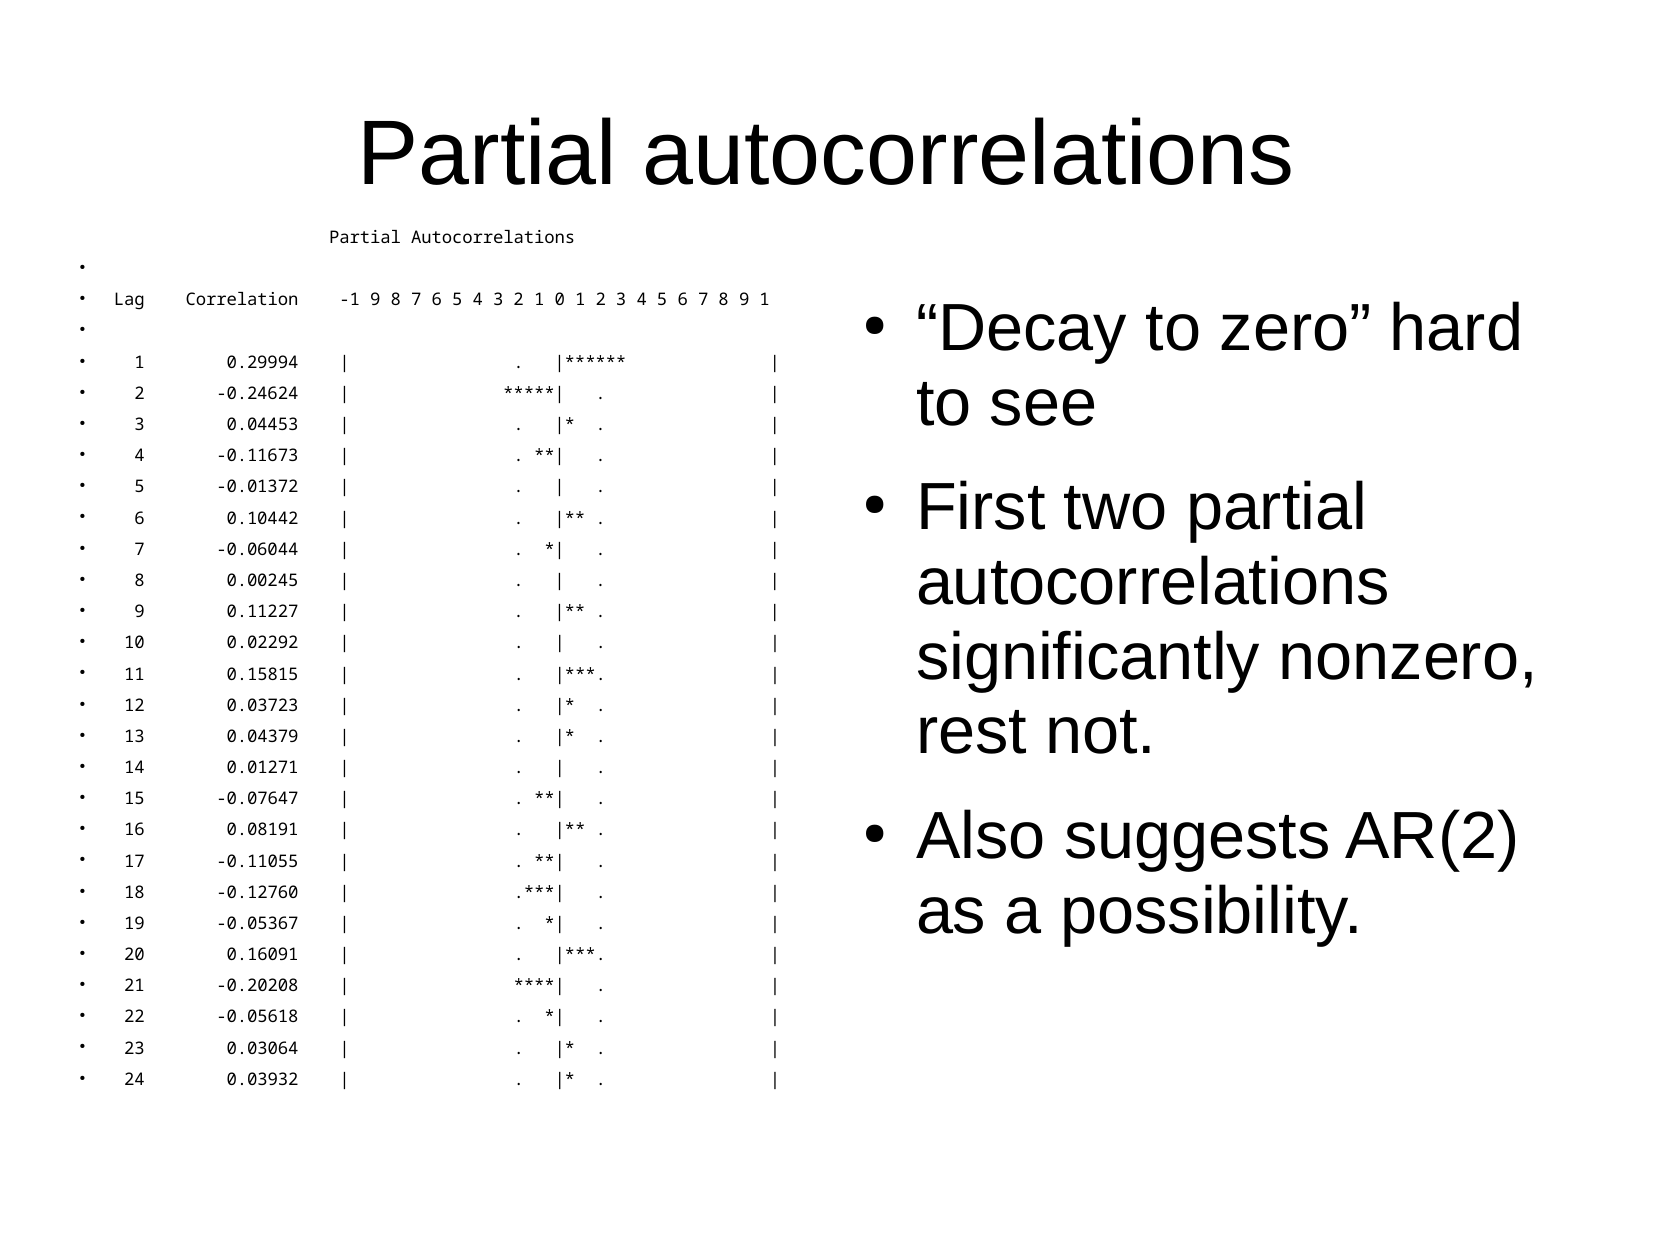

# Partial autocorrelations
 Partial Autocorrelations
 Lag Correlation -1 9 8 7 6 5 4 3 2 1 0 1 2 3 4 5 6 7 8 9 1
 1 0.29994 | . |****** |
 2 -0.24624 | *****| . |
 3 0.04453 | . |* . |
 4 -0.11673 | . **| . |
 5 -0.01372 | . | . |
 6 0.10442 | . |** . |
 7 -0.06044 | . *| . |
 8 0.00245 | . | . |
 9 0.11227 | . |** . |
 10 0.02292 | . | . |
 11 0.15815 | . |***. |
 12 0.03723 | . |* . |
 13 0.04379 | . |* . |
 14 0.01271 | . | . |
 15 -0.07647 | . **| . |
 16 0.08191 | . |** . |
 17 -0.11055 | . **| . |
 18 -0.12760 | .***| . |
 19 -0.05367 | . *| . |
 20 0.16091 | . |***. |
 21 -0.20208 | ****| . |
 22 -0.05618 | . *| . |
 23 0.03064 | . |* . |
 24 0.03932 | . |* . |
“Decay to zero” hard to see
First two partial autocorrelations significantly nonzero, rest not.
Also suggests AR(2) as a possibility.